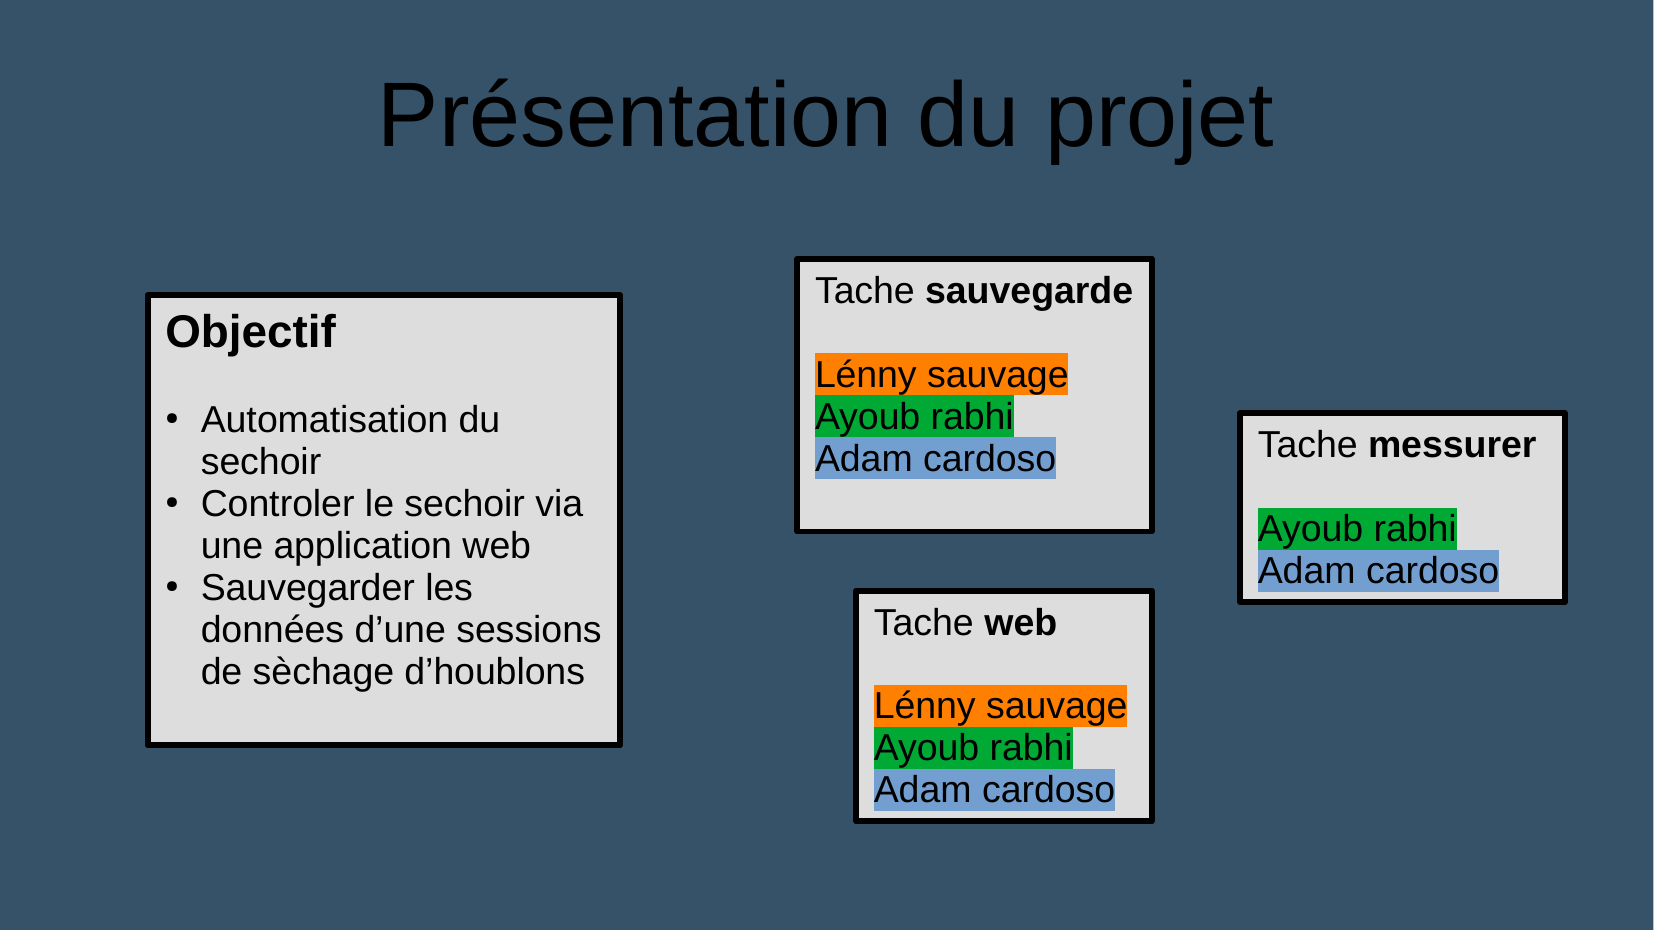

# Présentation du projet
Tache sauvegarde
Lénny sauvage
Ayoub rabhi
Adam cardoso
Objectif
Automatisation du sechoir
Controler le sechoir via une application web
Sauvegarder les données d’une sessions de sèchage d’houblons
Tache messurer
Ayoub rabhi
Adam cardoso
Tache web
Lénny sauvage
Ayoub rabhi
Adam cardoso